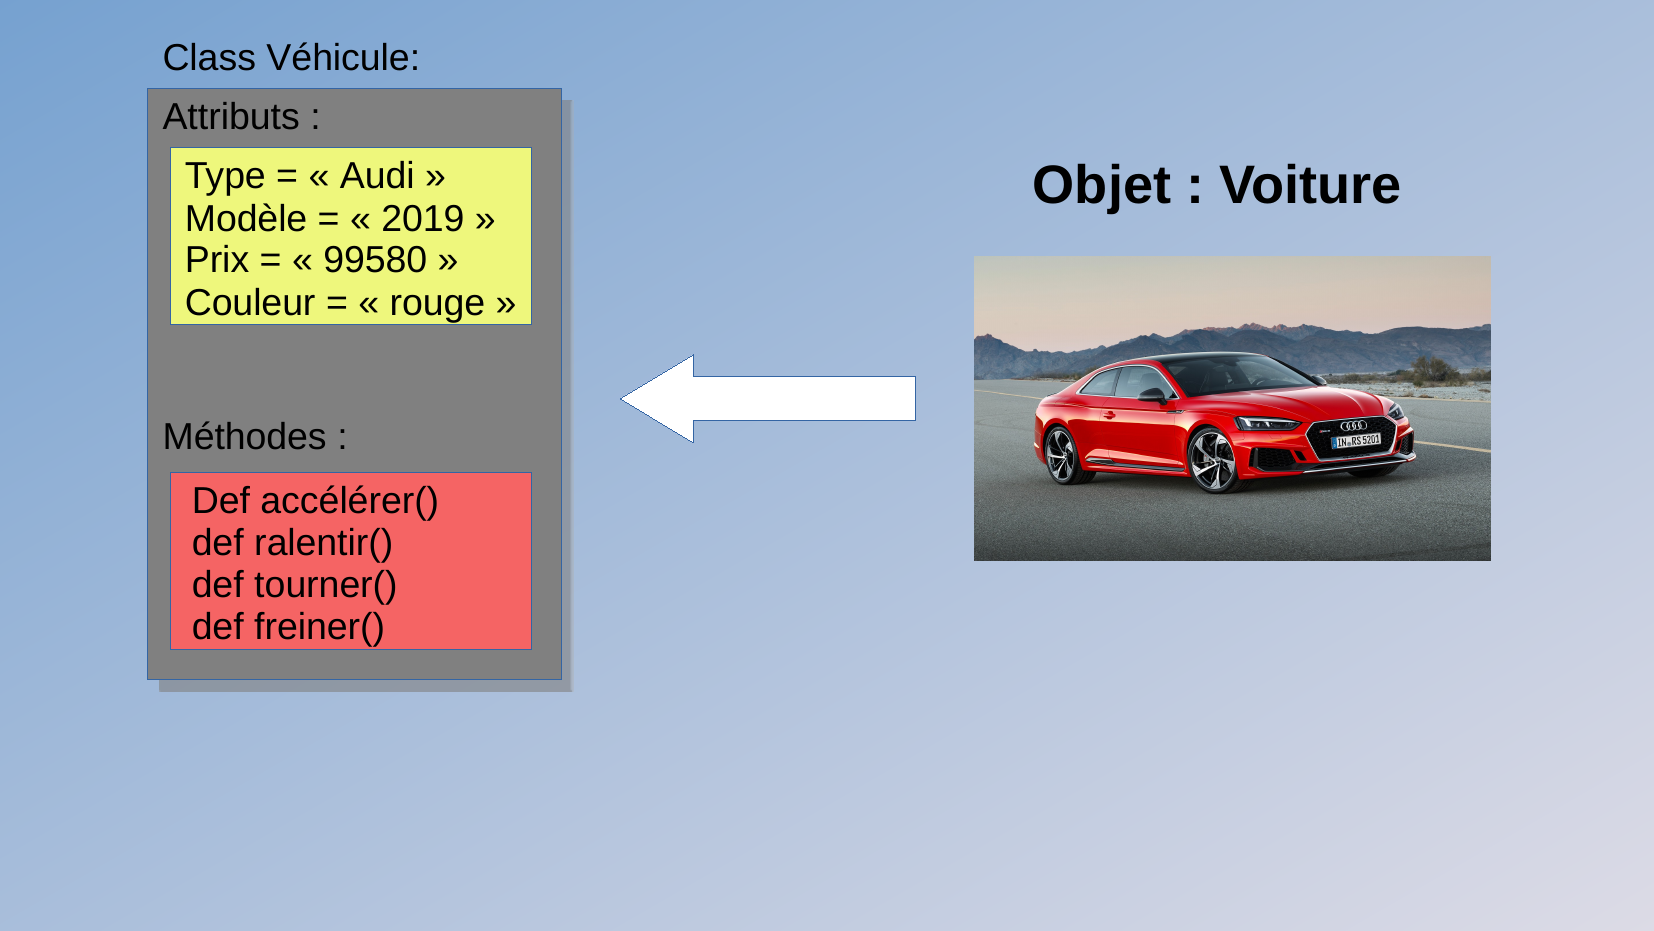

Class Véhicule:
Attributs :
Type = « Audi »
Modèle = « 2019 »
Prix = « 99580 »
Couleur = « rouge »
Objet : Voiture
Méthodes :
Def accélérer()
def ralentir()
def tourner()
def freiner()